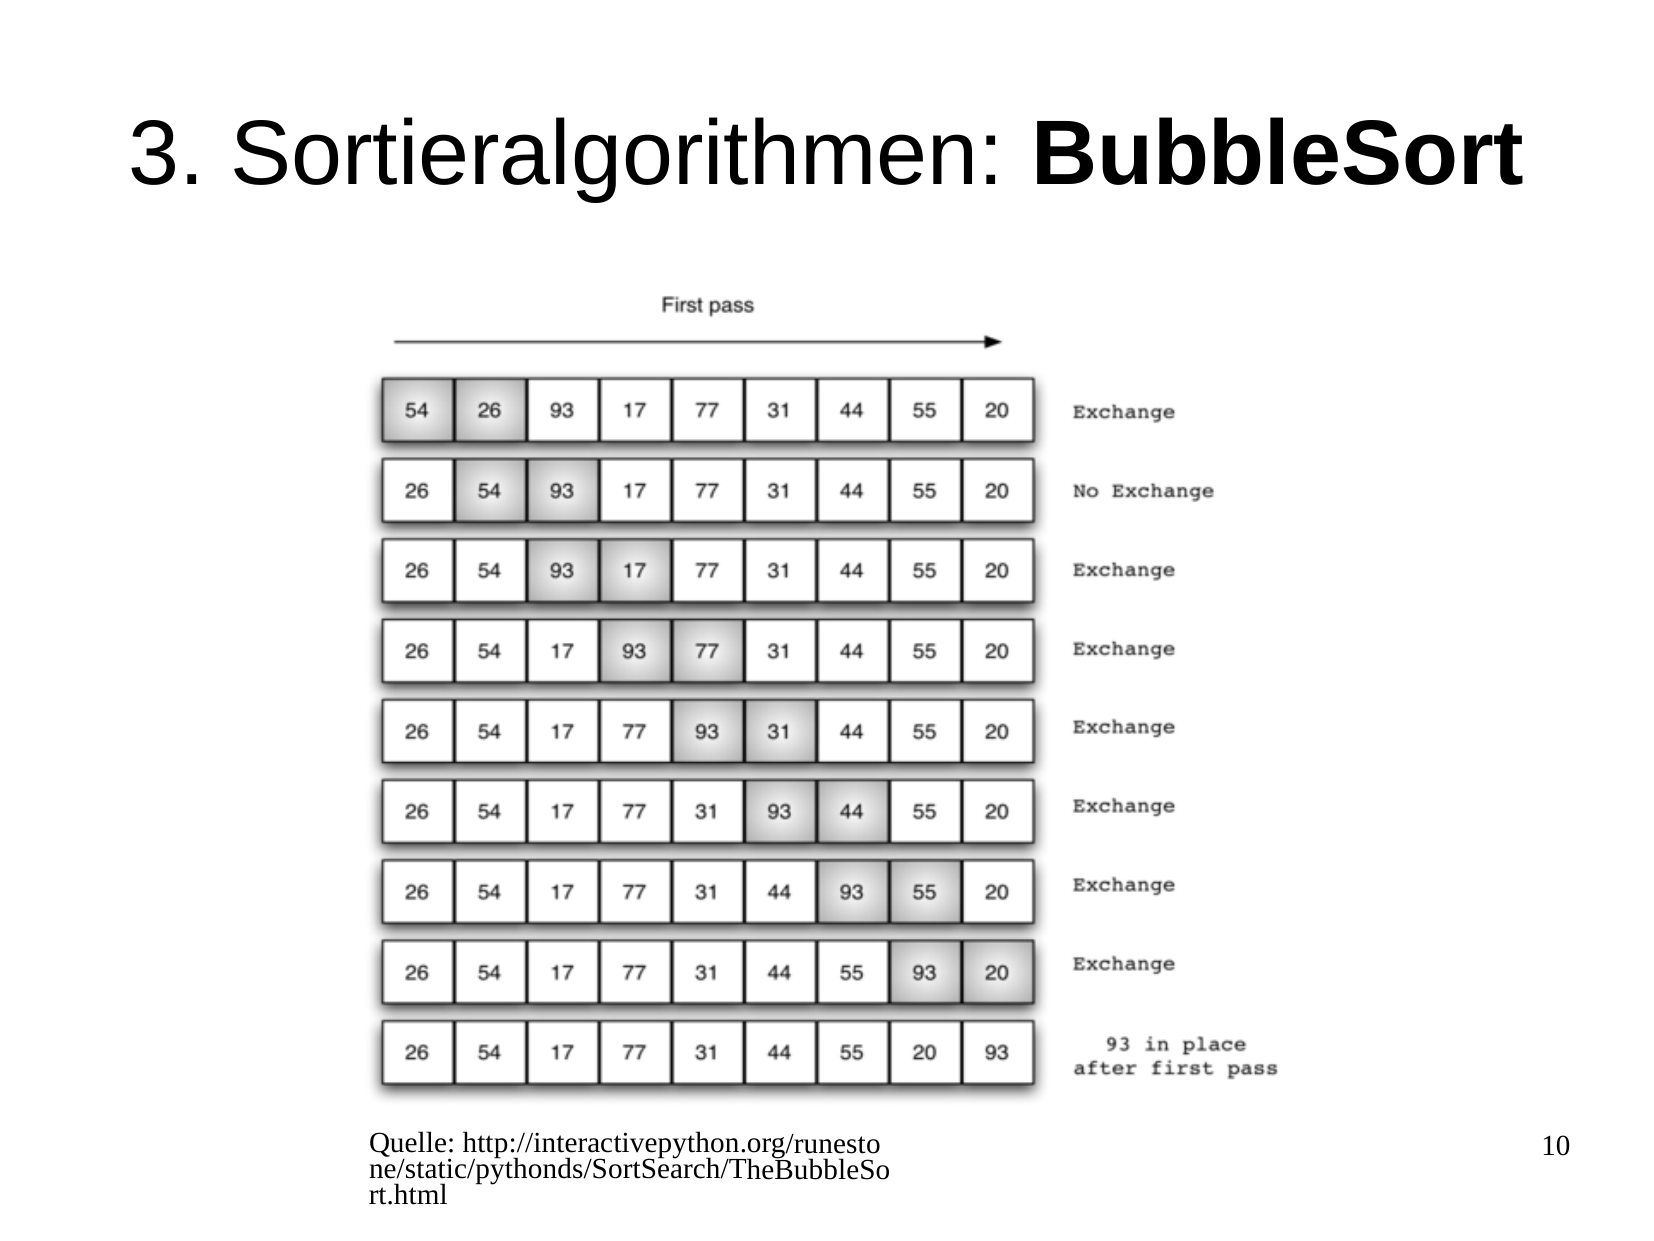

# 3. Sortieralgorithmen: BubbleSort
Quelle: http://interactivepython.org/runestone/static/pythonds/SortSearch/TheBubbleSort.html
10